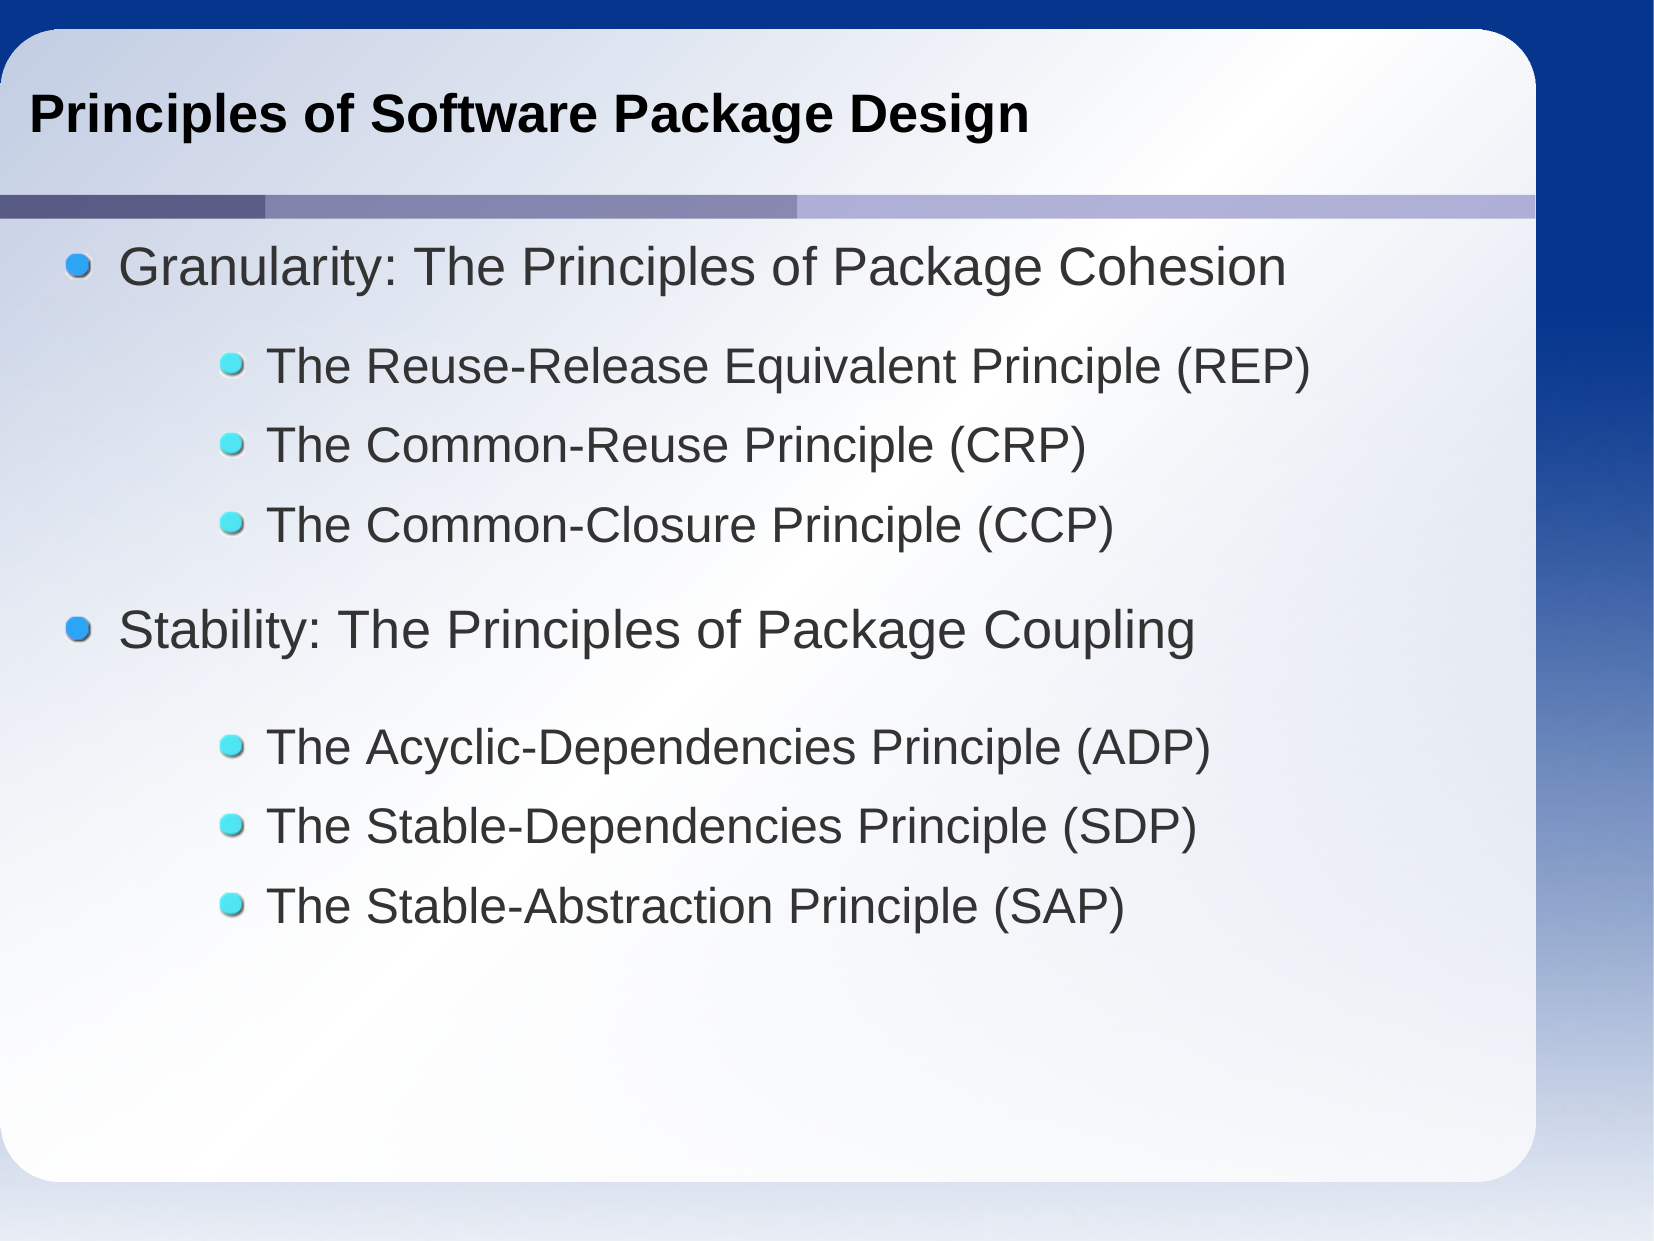

# Principles of Software Package Design
Granularity: The Principles of Package Cohesion
The Reuse-Release Equivalent Principle (REP)
The Common-Reuse Principle (CRP)
The Common-Closure Principle (CCP)
Stability: The Principles of Package Coupling
The Acyclic-Dependencies Principle (ADP)
The Stable-Dependencies Principle (SDP)
The Stable-Abstraction Principle (SAP)